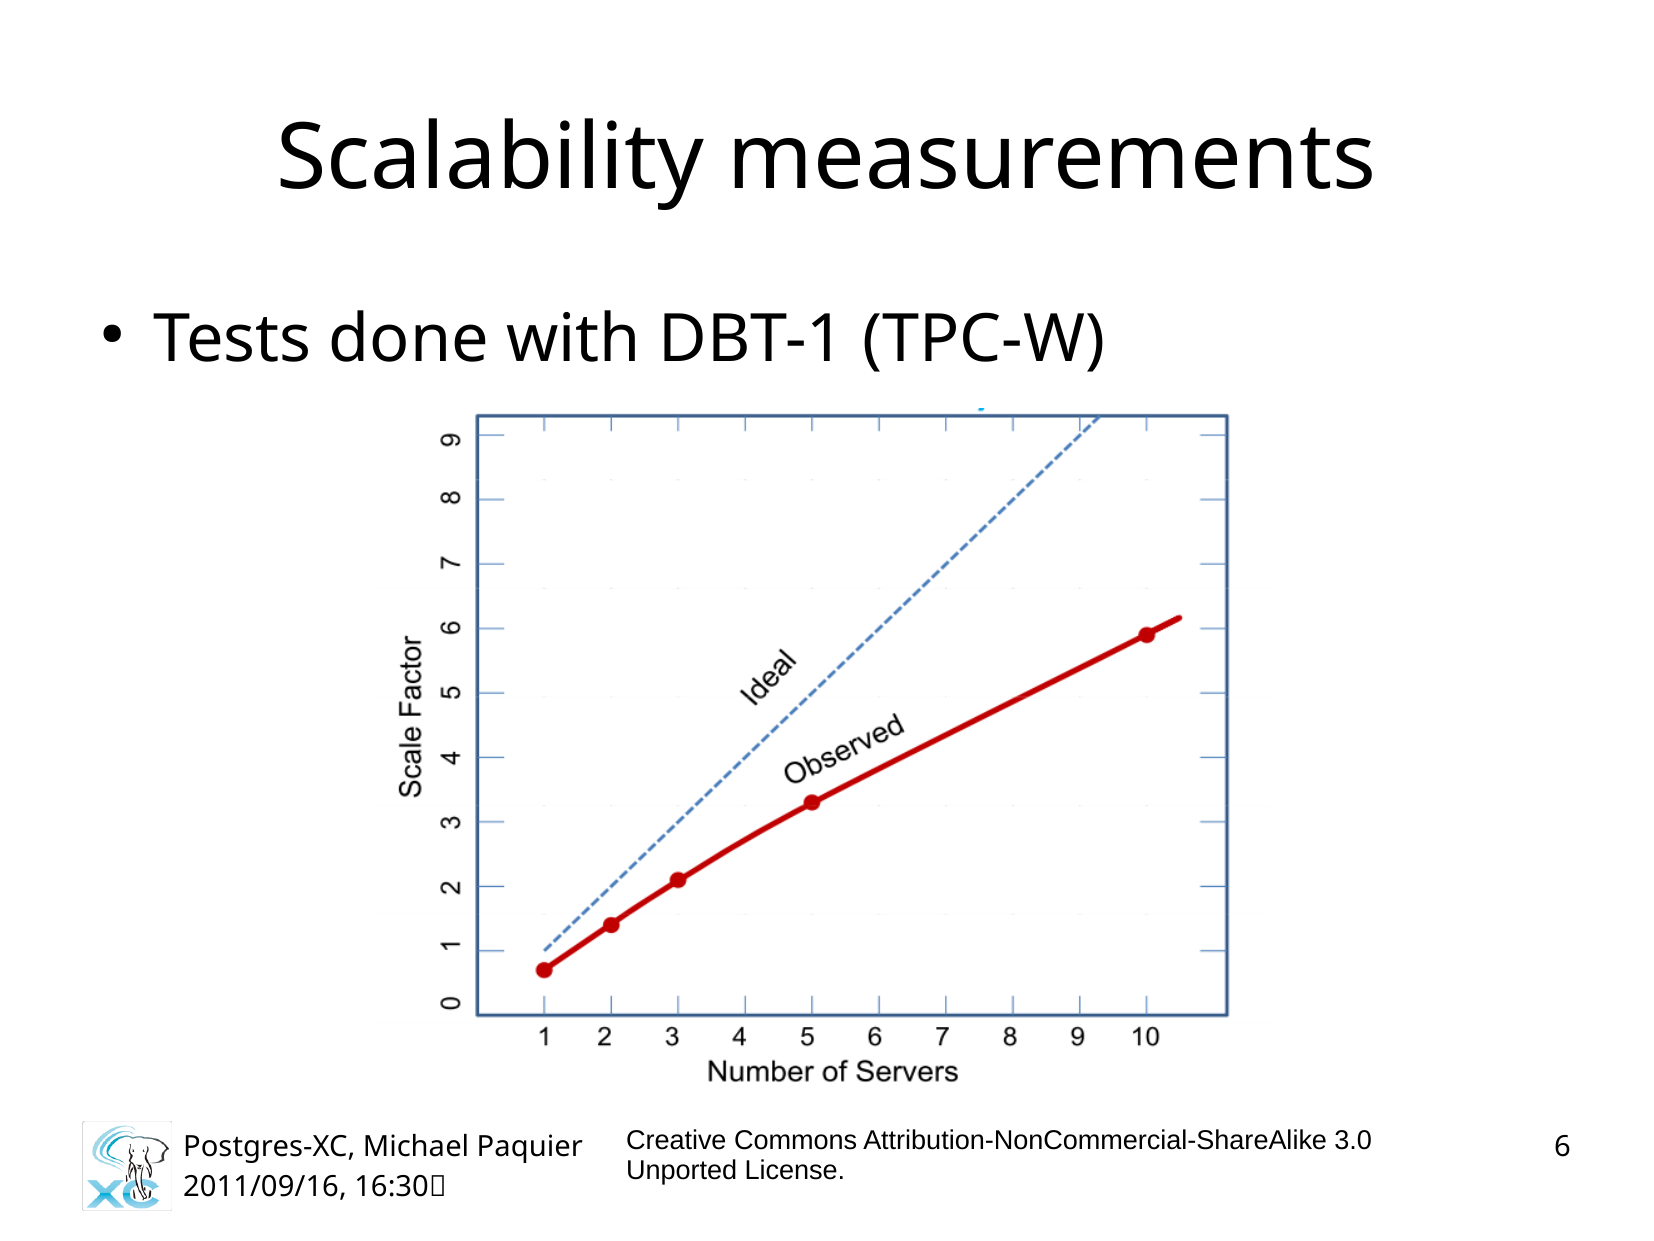

# Scalability measurements
Tests done with DBT-1 (TPC-W)
6